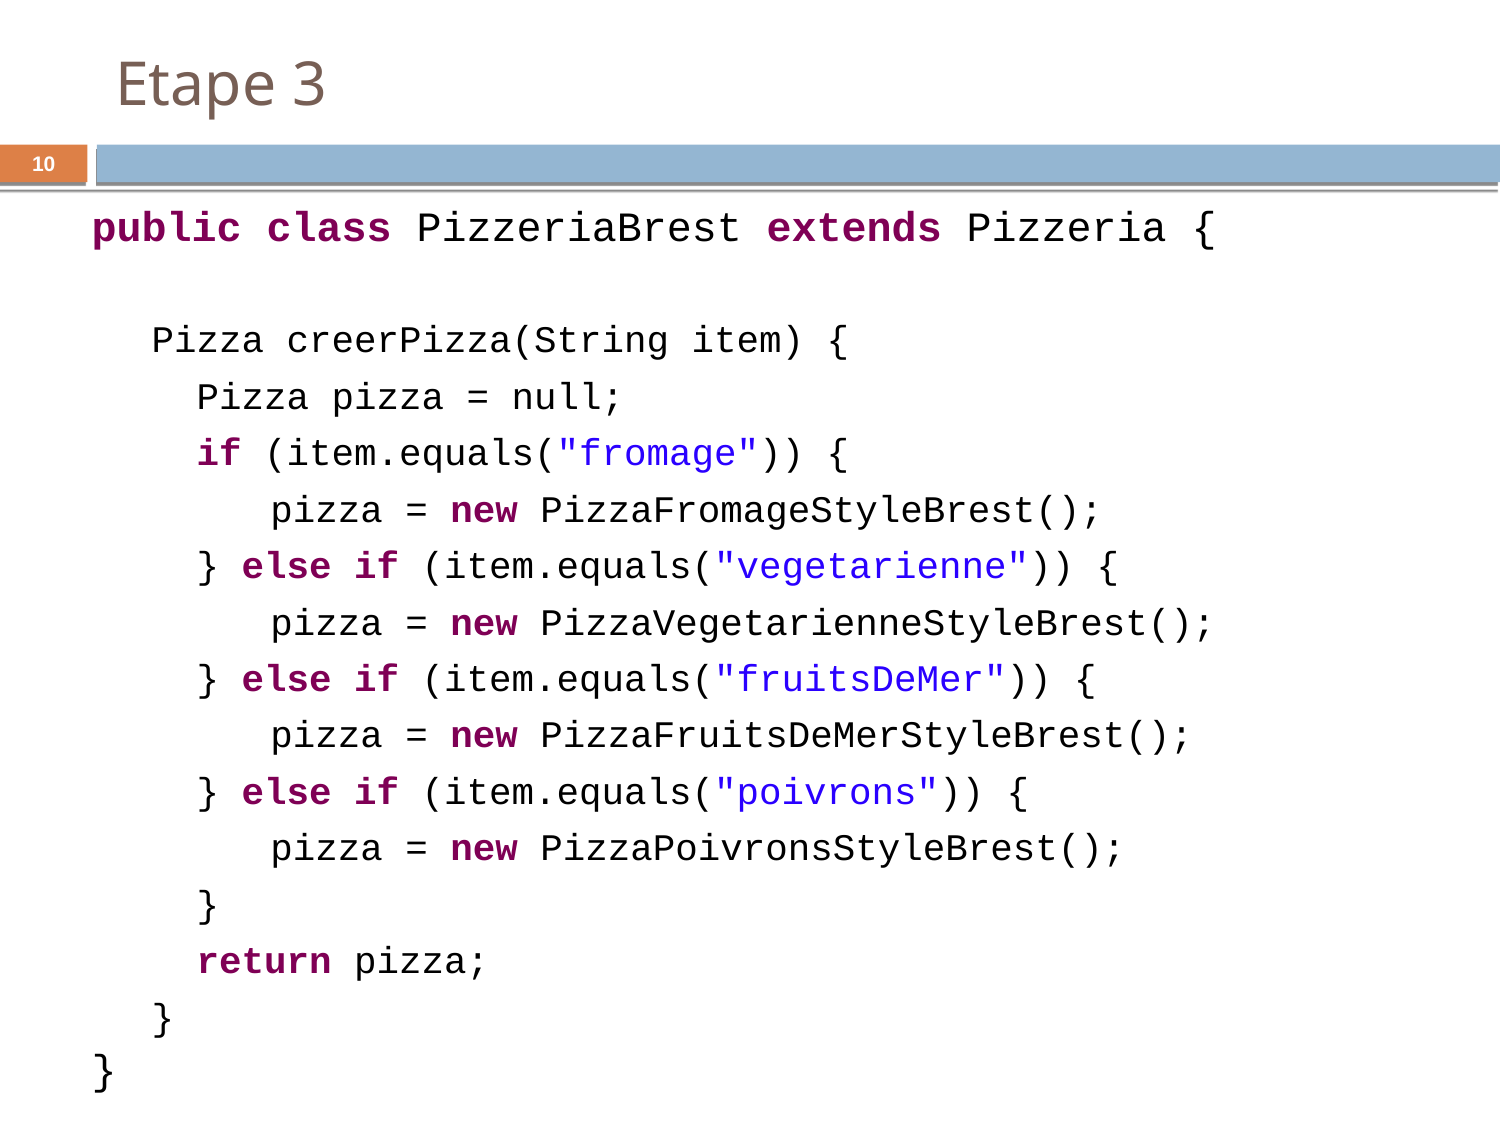

# Etape 3
public class PizzeriaBrest extends Pizzeria {
Pizza creerPizza(String item) {
	Pizza pizza = null;
	if (item.equals("fromage")) {
		pizza = new PizzaFromageStyleBrest();
	} else if (item.equals("vegetarienne")) {
		pizza = new PizzaVegetarienneStyleBrest();
	} else if (item.equals("fruitsDeMer")) {
		pizza = new PizzaFruitsDeMerStyleBrest();
	} else if (item.equals("poivrons")) {
		pizza = new PizzaPoivronsStyleBrest();
	}
	return pizza;
}
}